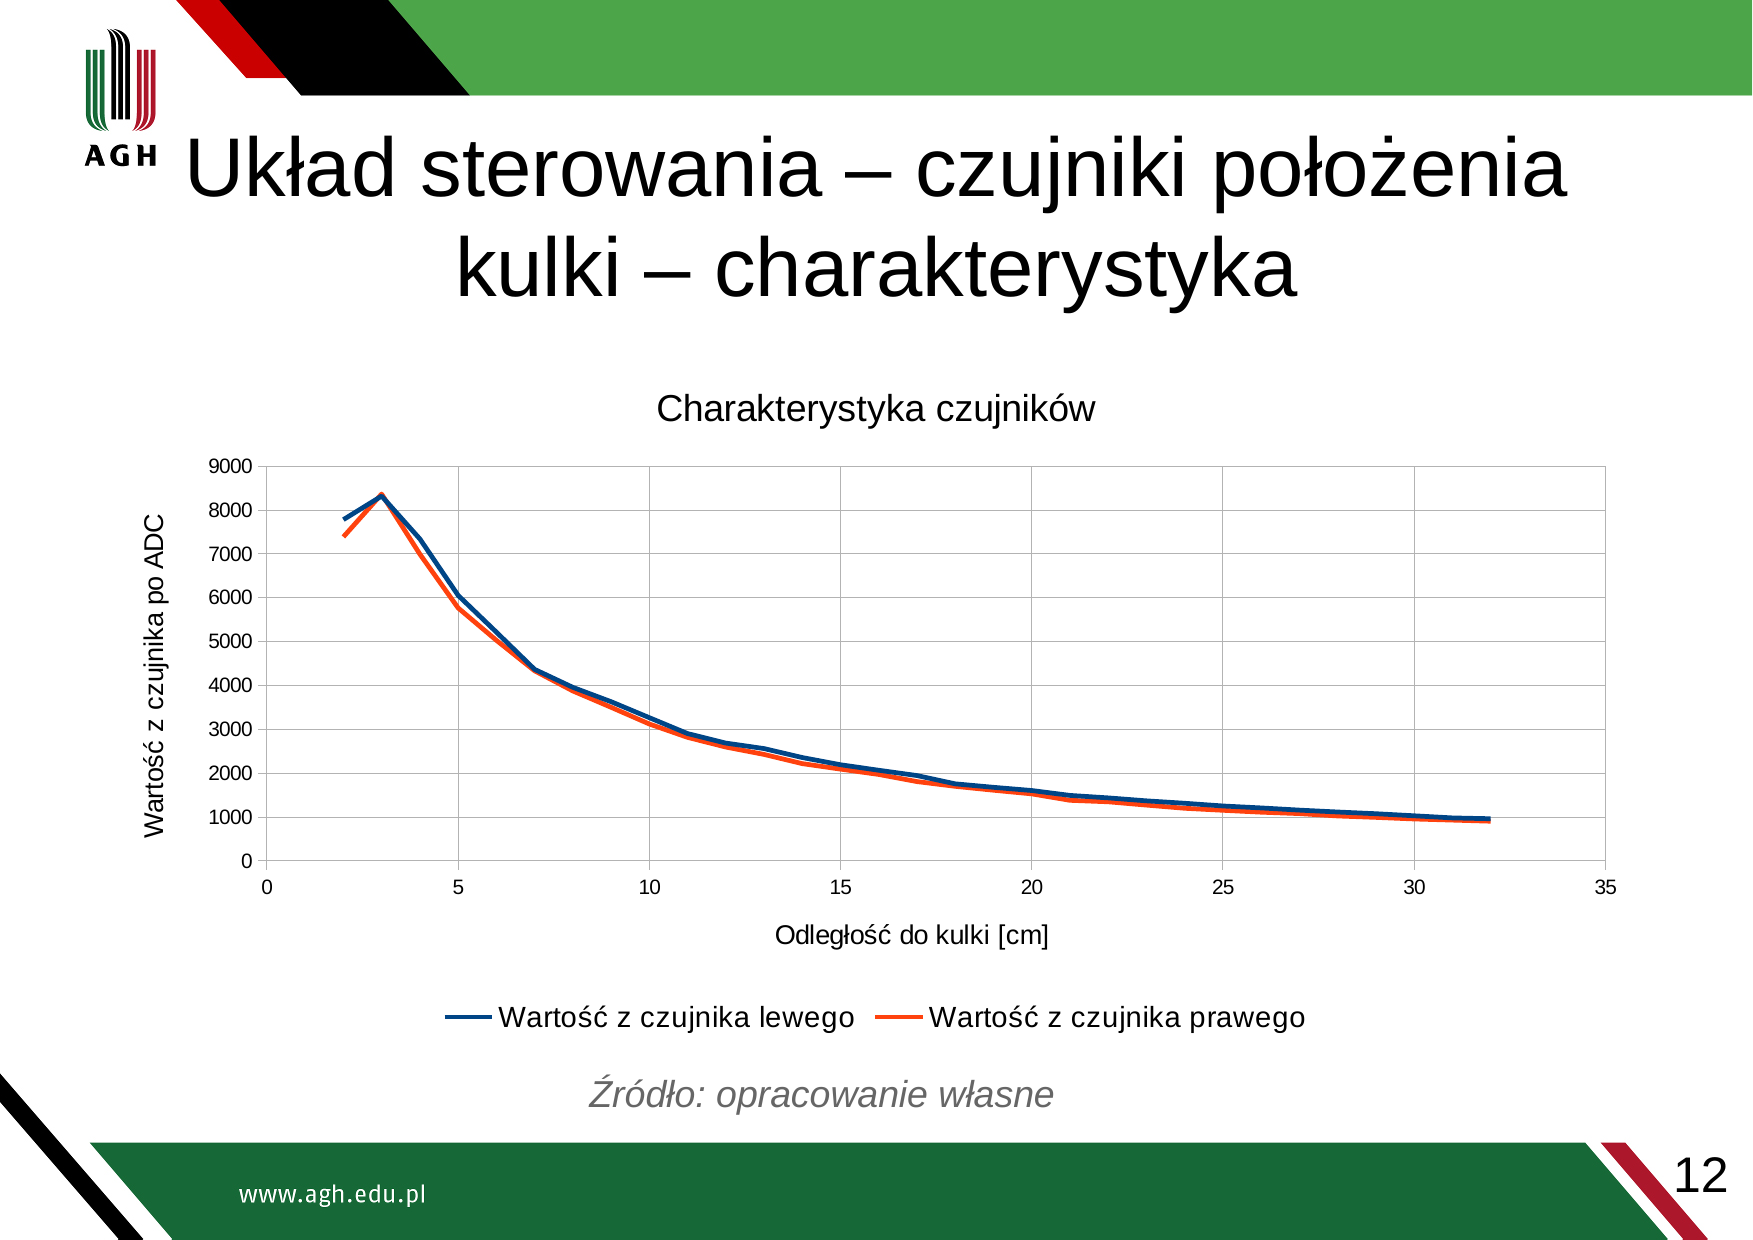

# Układ sterowania – czujniki położenia kulki – charakterystyka
### Chart: Charakterystyka czujników
| Category | Wartość z czujnika lewego | Wartość z czujnika prawego |
|---|---|---|Źródło: opracowanie własne
12